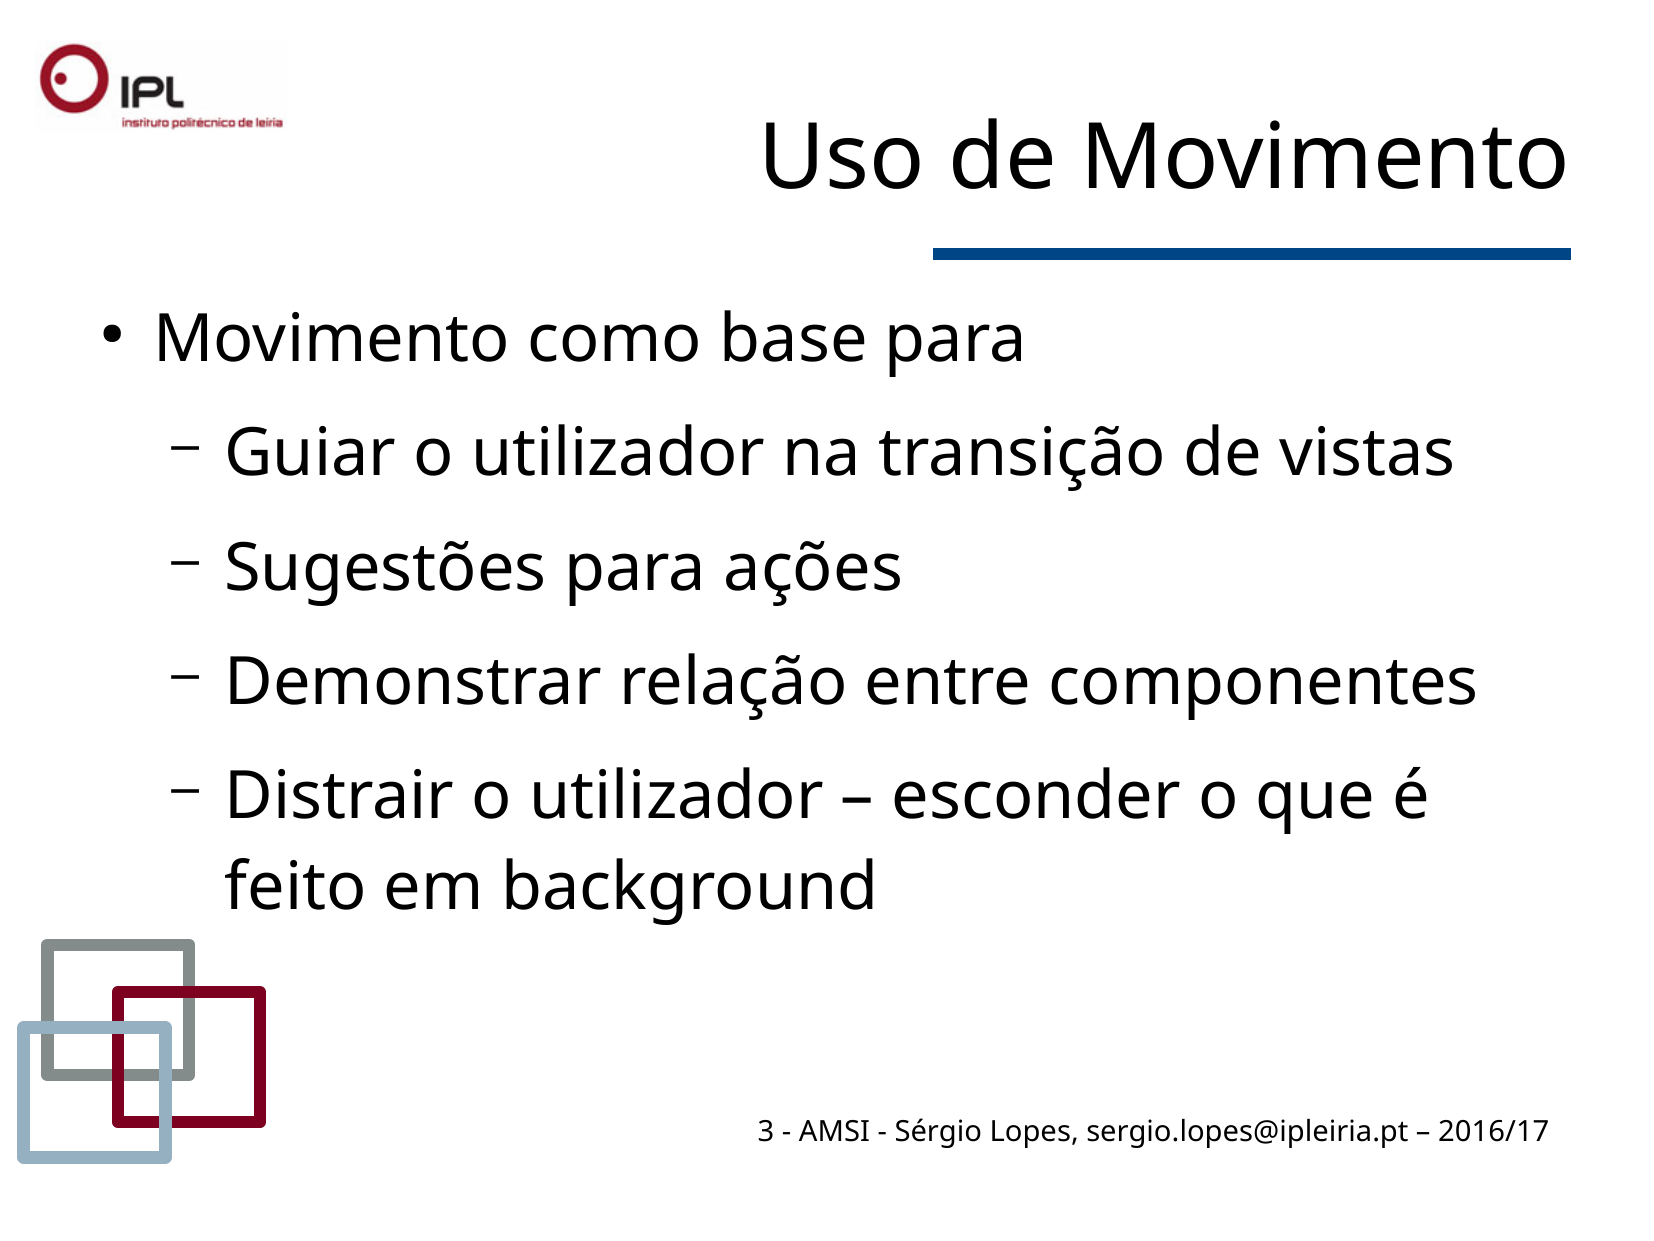

# Uso de Movimento
Movimento como base para
Guiar o utilizador na transição de vistas
Sugestões para ações
Demonstrar relação entre componentes
Distrair o utilizador – esconder o que é feito em background
3 - AMSI - Sérgio Lopes, sergio.lopes@ipleiria.pt – 2016/17